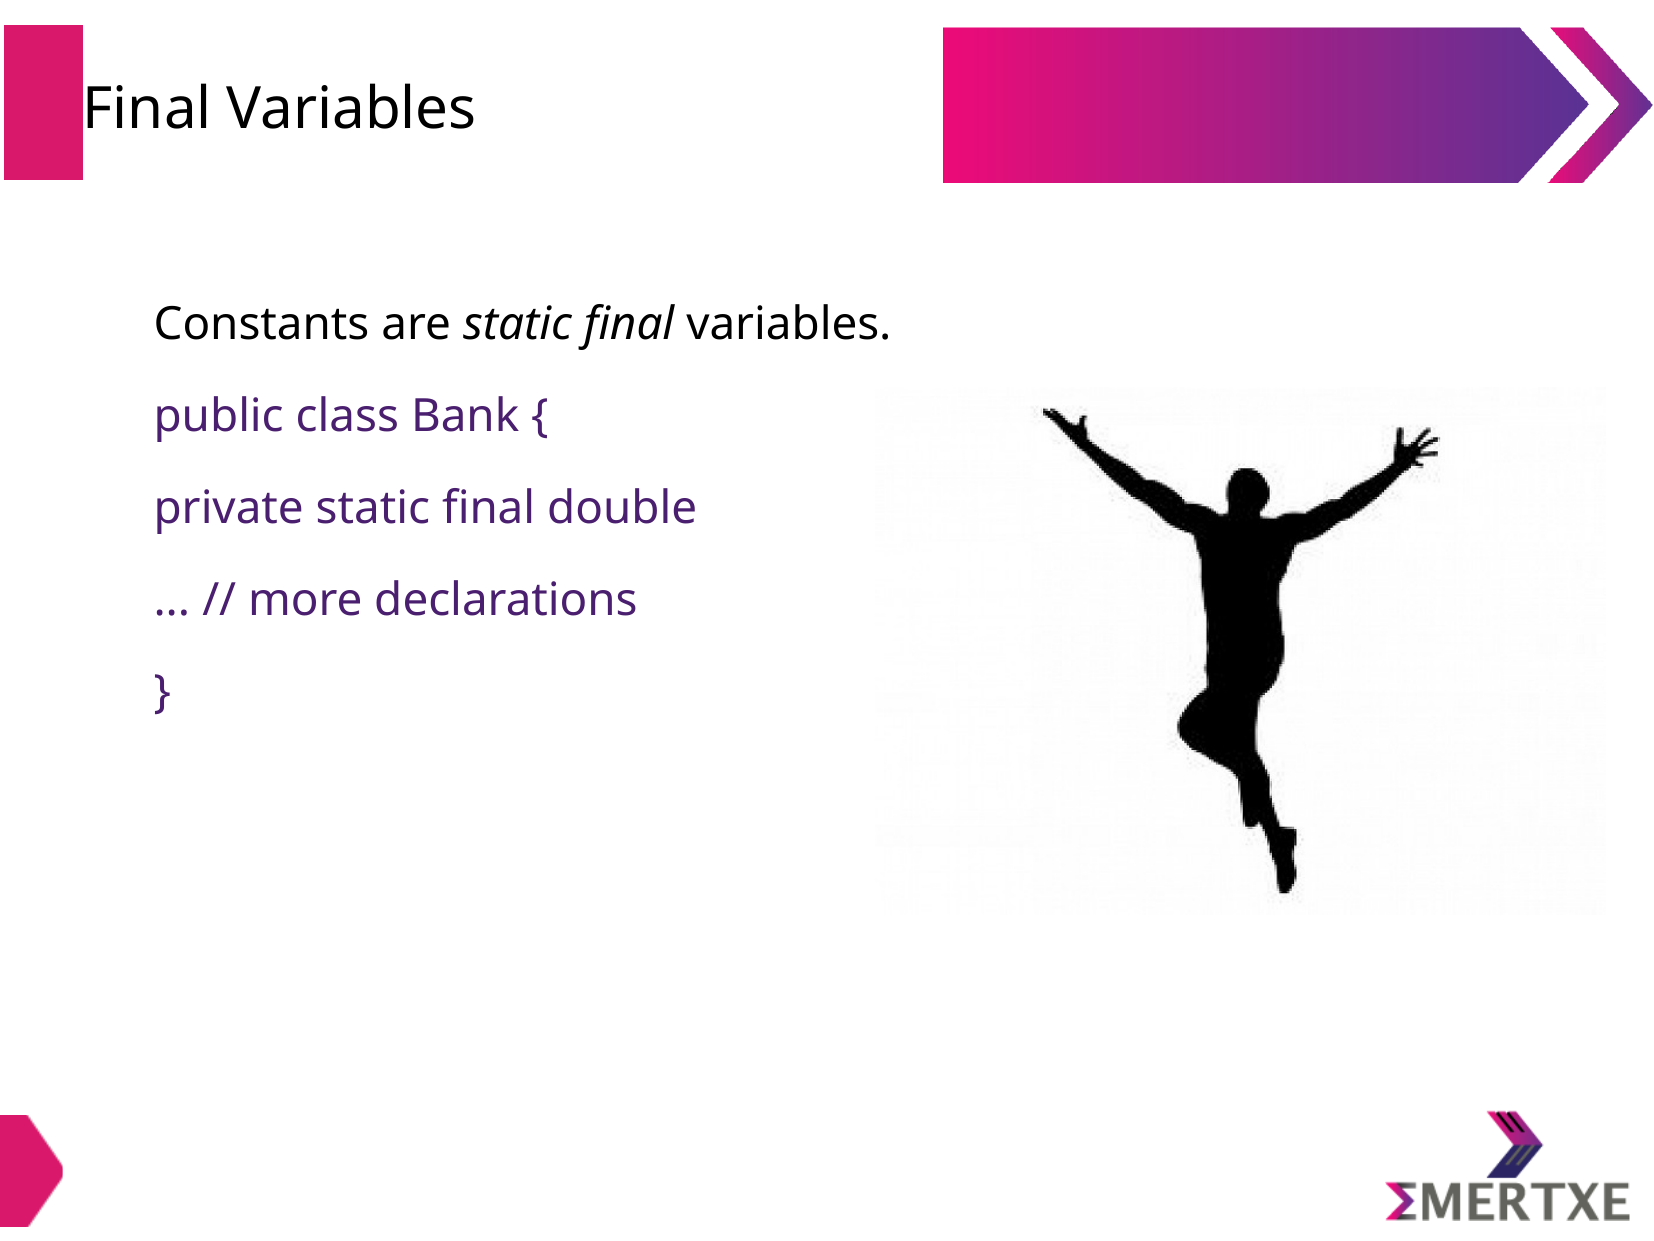

# Final Variables
Constants are static final variables.
public class Bank {
private static final double
... // more declarations
}